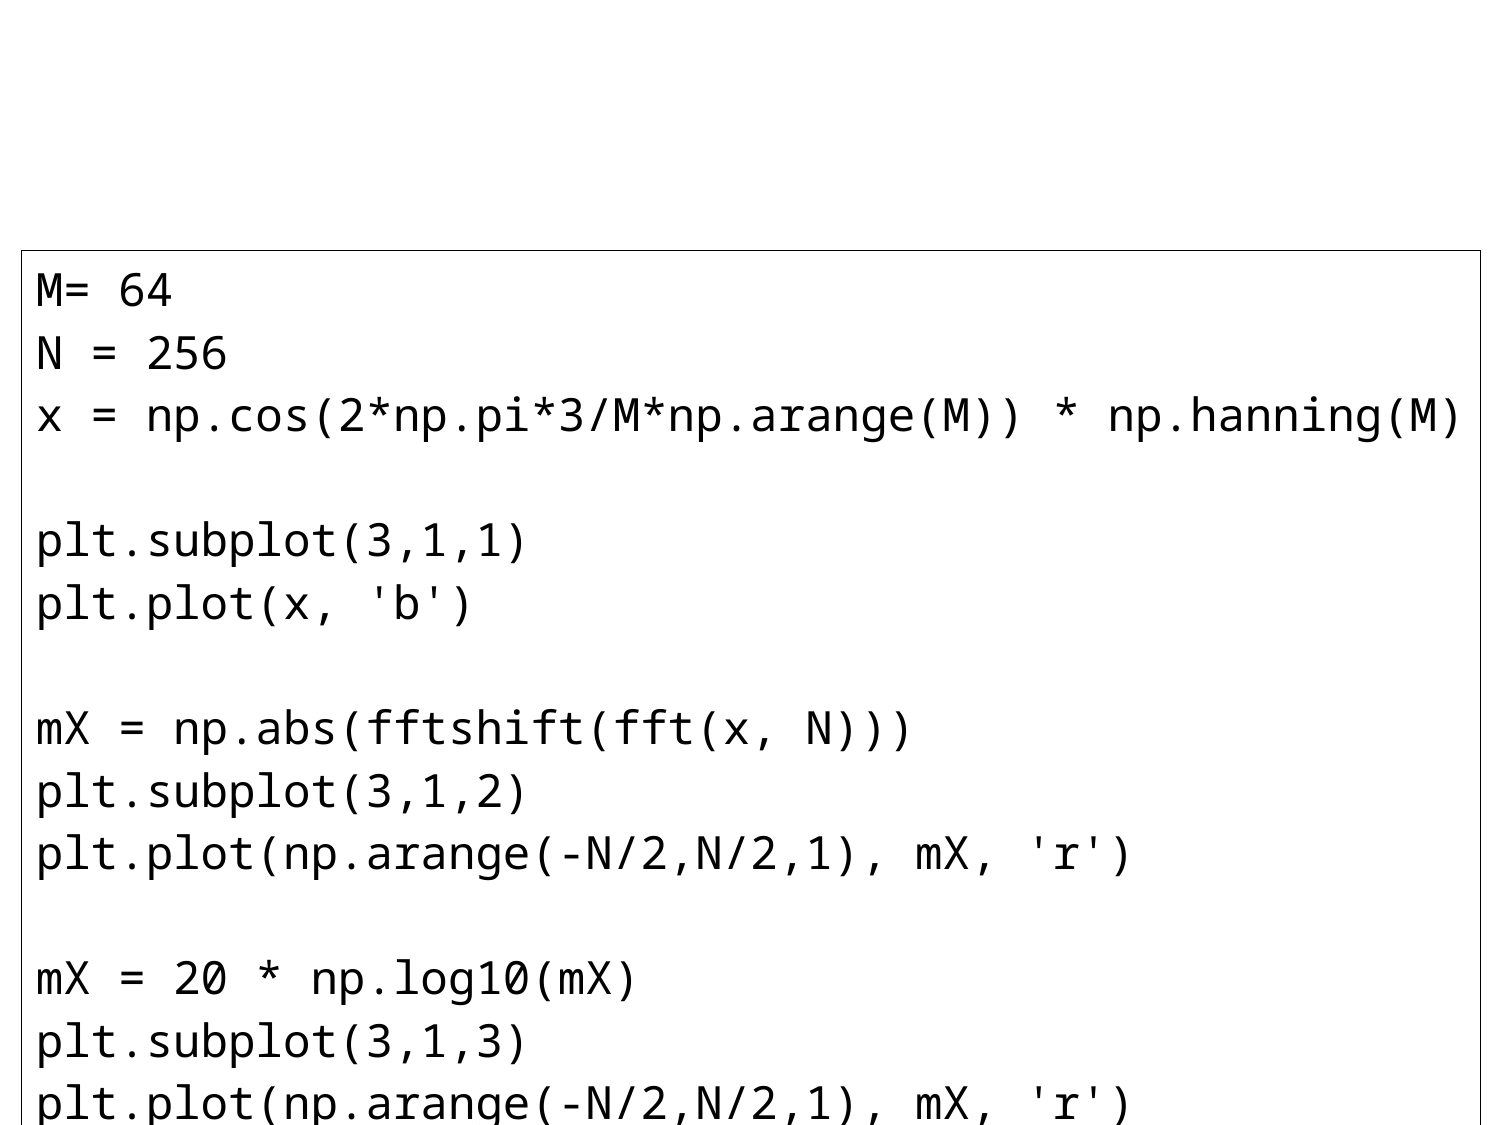

M= 64
N = 256
x = np.cos(2*np.pi*3/M*np.arange(M)) * np.hanning(M)
plt.subplot(3,1,1)
plt.plot(x, 'b')
mX = np.abs(fftshift(fft(x, N)))
plt.subplot(3,1,2)
plt.plot(np.arange(-N/2,N/2,1), mX, 'r')
mX = 20 * np.log10(mX)
plt.subplot(3,1,3)
plt.plot(np.arange(-N/2,N/2,1), mX, 'r')